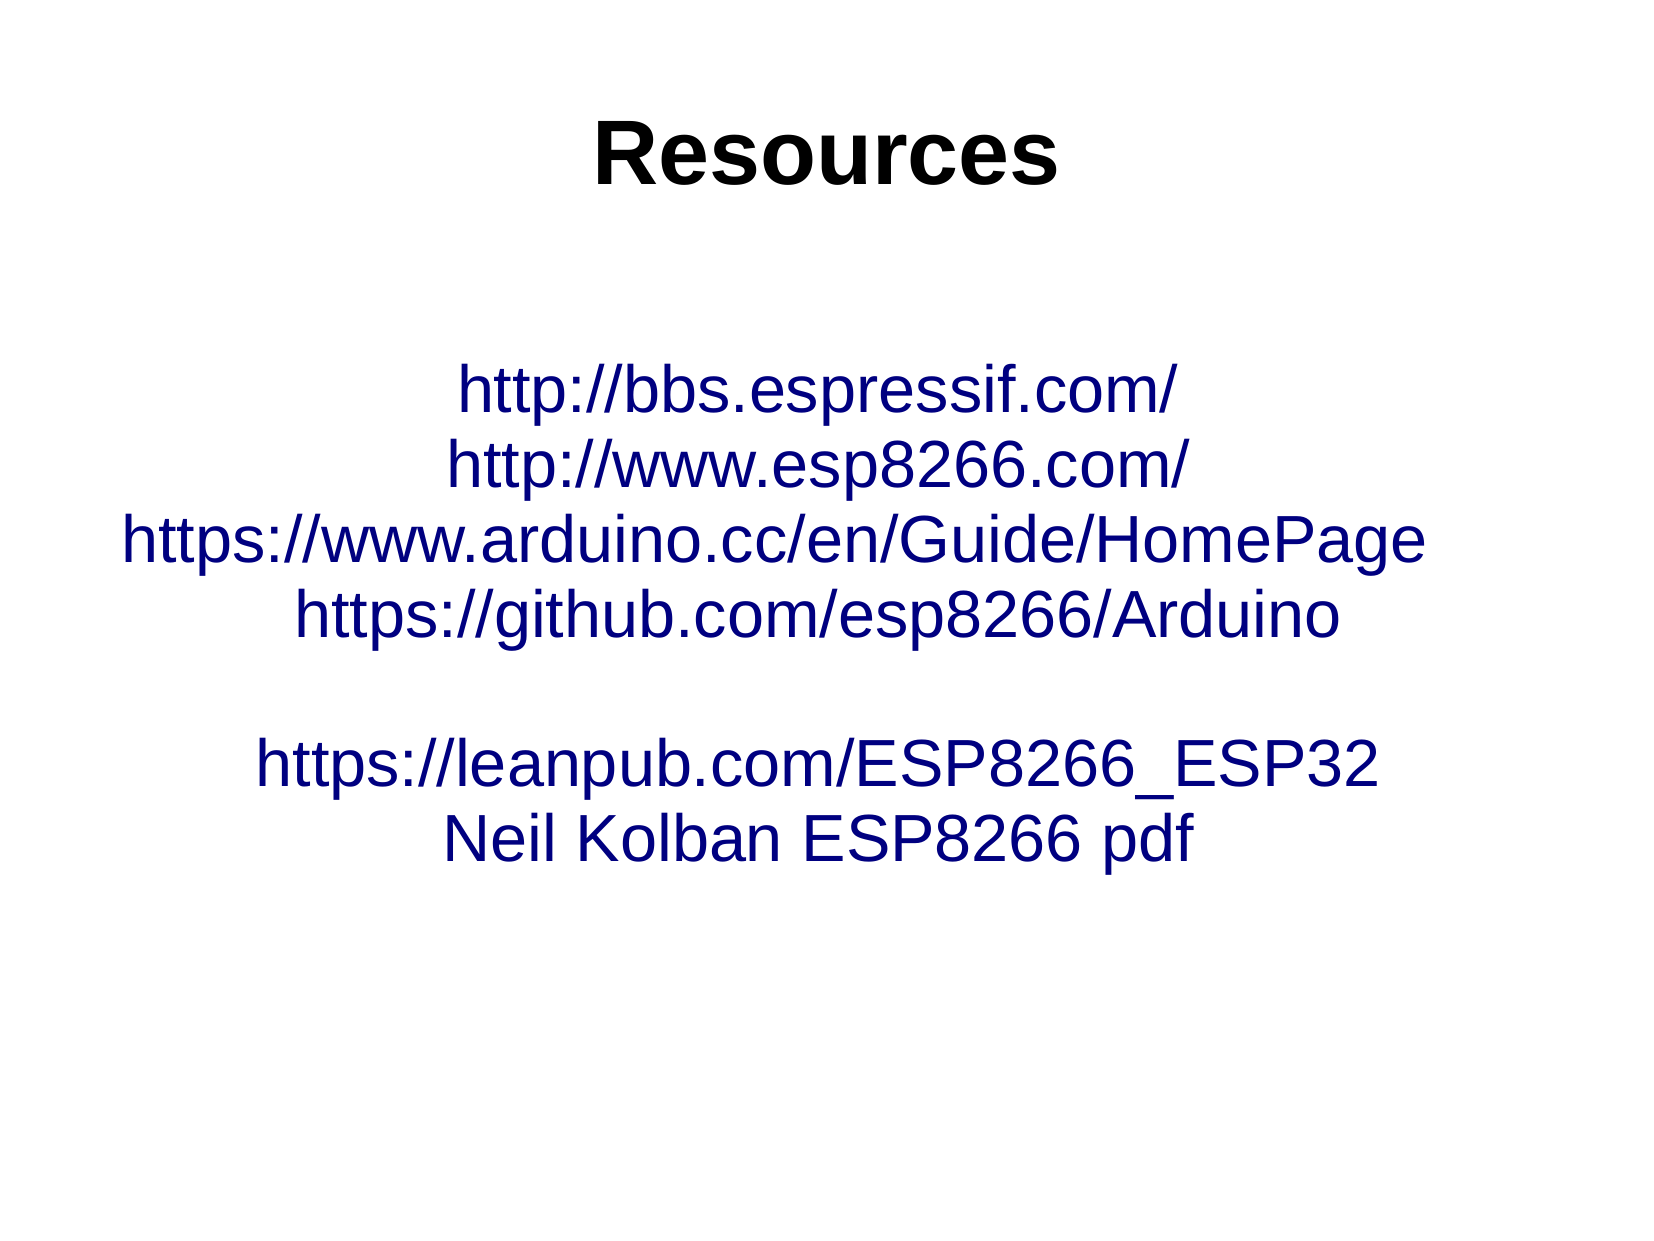

# Resources
http://bbs.espressif.com/
http://www.esp8266.com/
https://www.arduino.cc/en/Guide/HomePage
https://github.com/esp8266/Arduino
https://leanpub.com/ESP8266_ESP32
Neil Kolban ESP8266 pdf